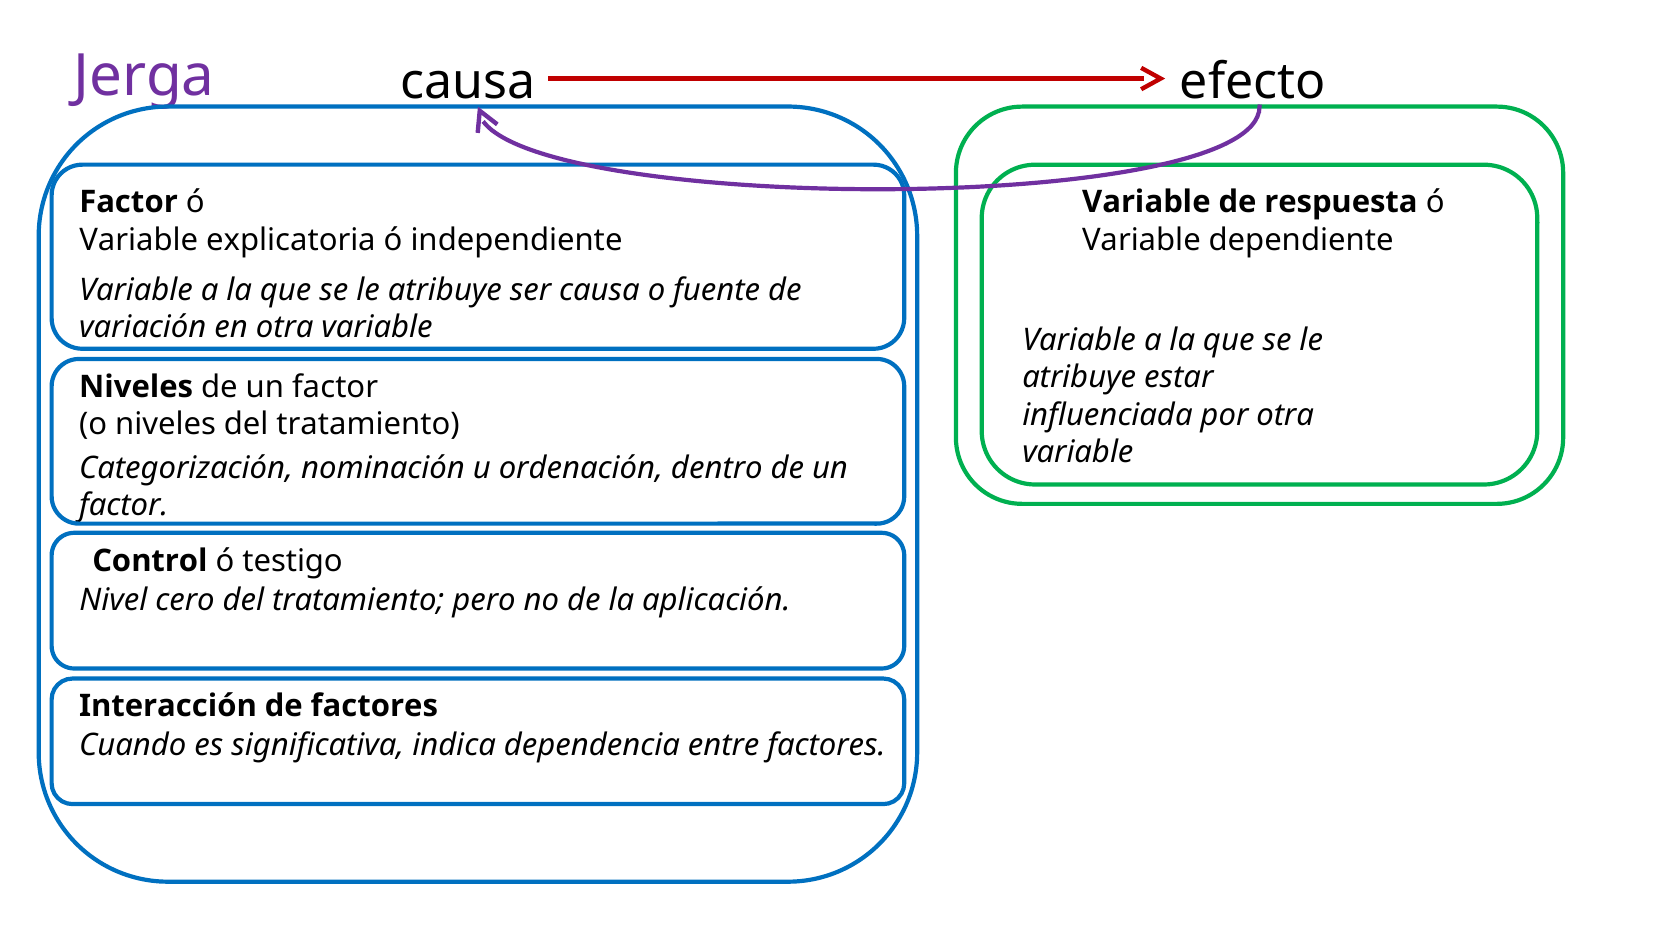

Jerga
causa
efecto
Factor ó
Variable explicatoria ó independiente
Variable de respuesta ó
Variable dependiente
Variable a la que se le atribuye ser causa o fuente de variación en otra variable
Variable a la que se le atribuye estar influenciada por otra variable
Niveles de un factor
(o niveles del tratamiento)
Categorización, nominación u ordenación, dentro de un factor.
Control ó testigo
Nivel cero del tratamiento; pero no de la aplicación.
Interacción de factores
Cuando es significativa, indica dependencia entre factores.